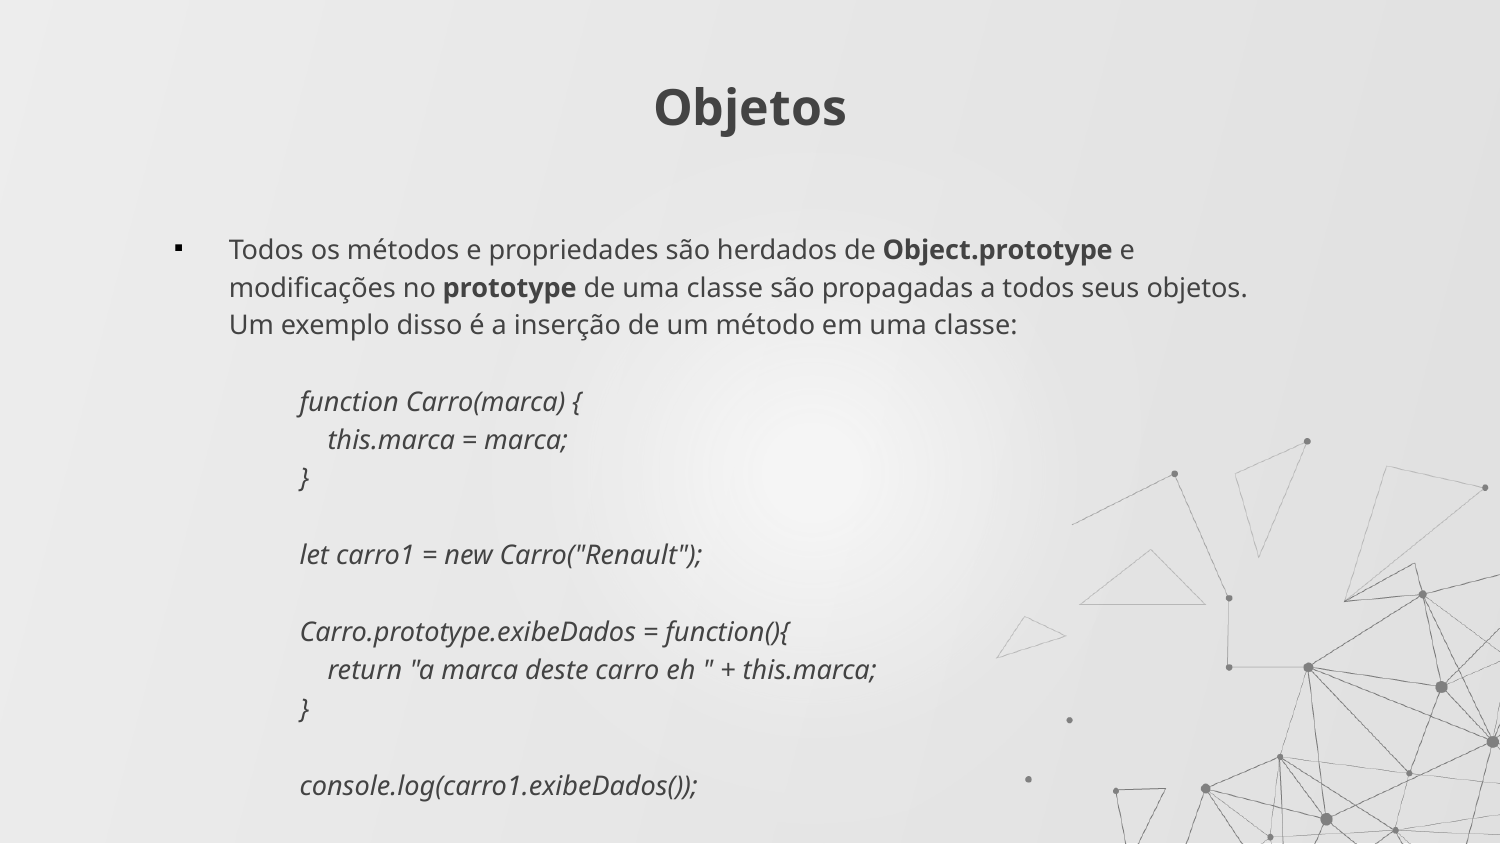

Objetos
# Todos os métodos e propriedades são herdados de Object.prototype e modificações no prototype de uma classe são propagadas a todos seus objetos. Um exemplo disso é a inserção de um método em uma classe:
function Carro(marca) {
 this.marca = marca;
}
let carro1 = new Carro("Renault");
Carro.prototype.exibeDados = function(){
 return "a marca deste carro eh " + this.marca;
}
console.log(carro1.exibeDados());